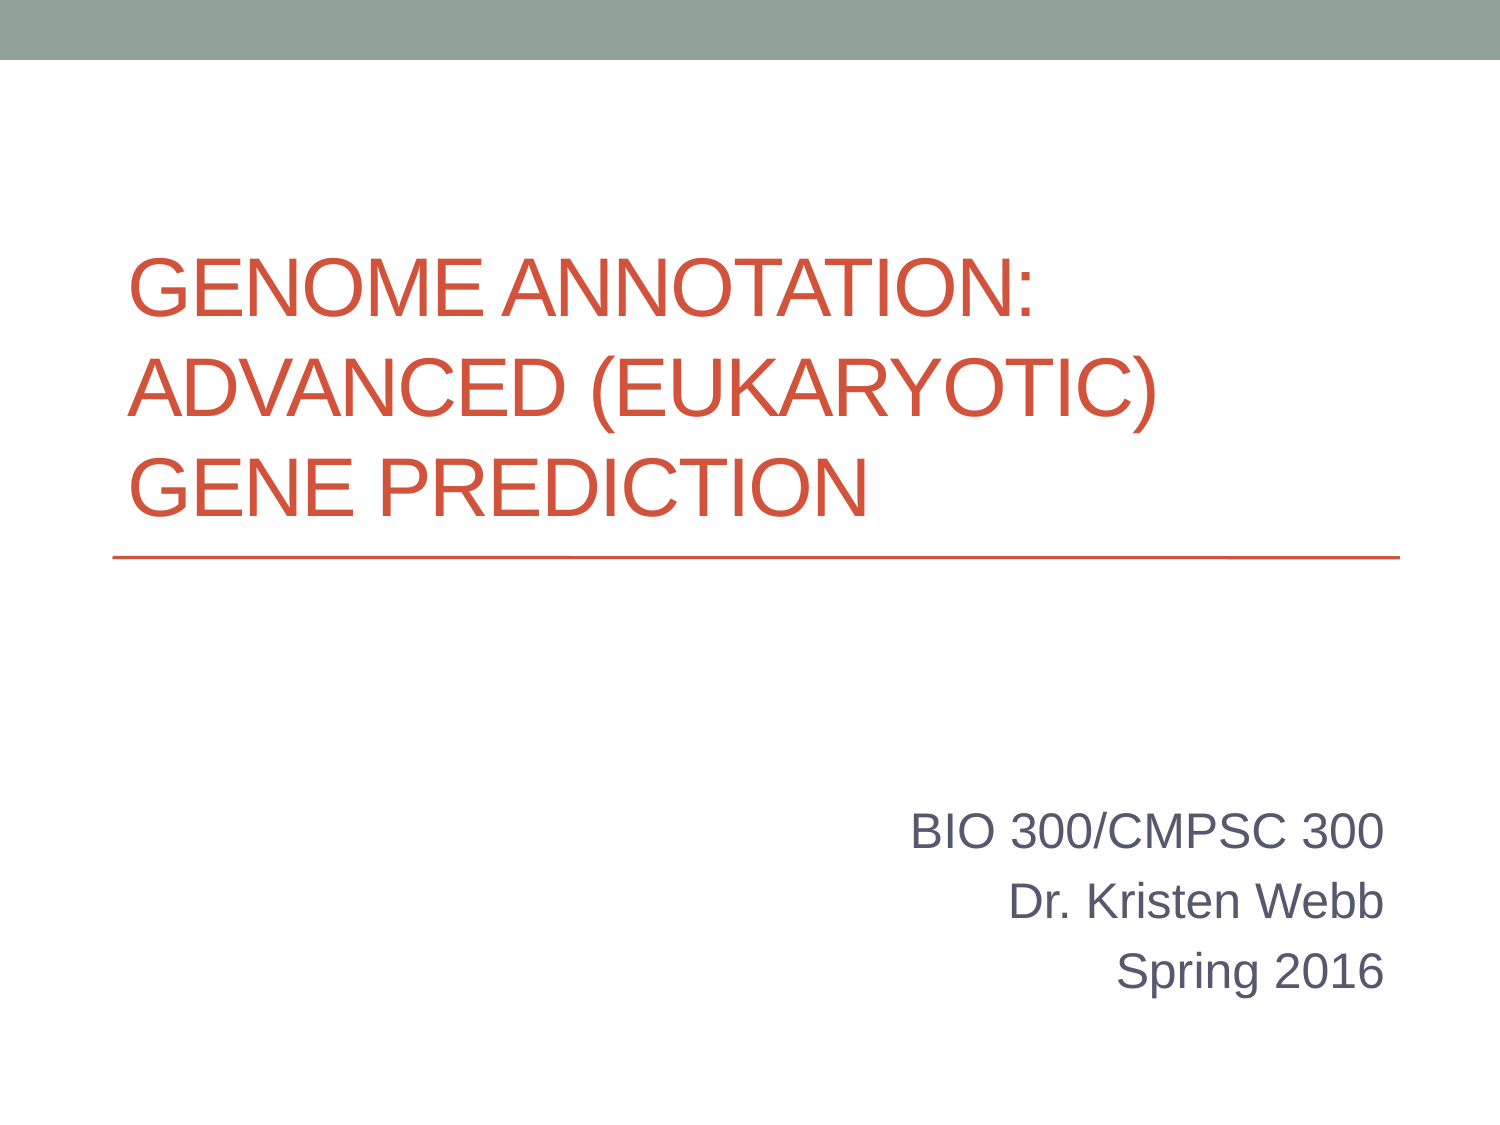

# Genome Annotation: Advanced (Eukaryotic) Gene Prediction
BIO 300/CMPSC 300
Dr. Kristen Webb
Spring 2016